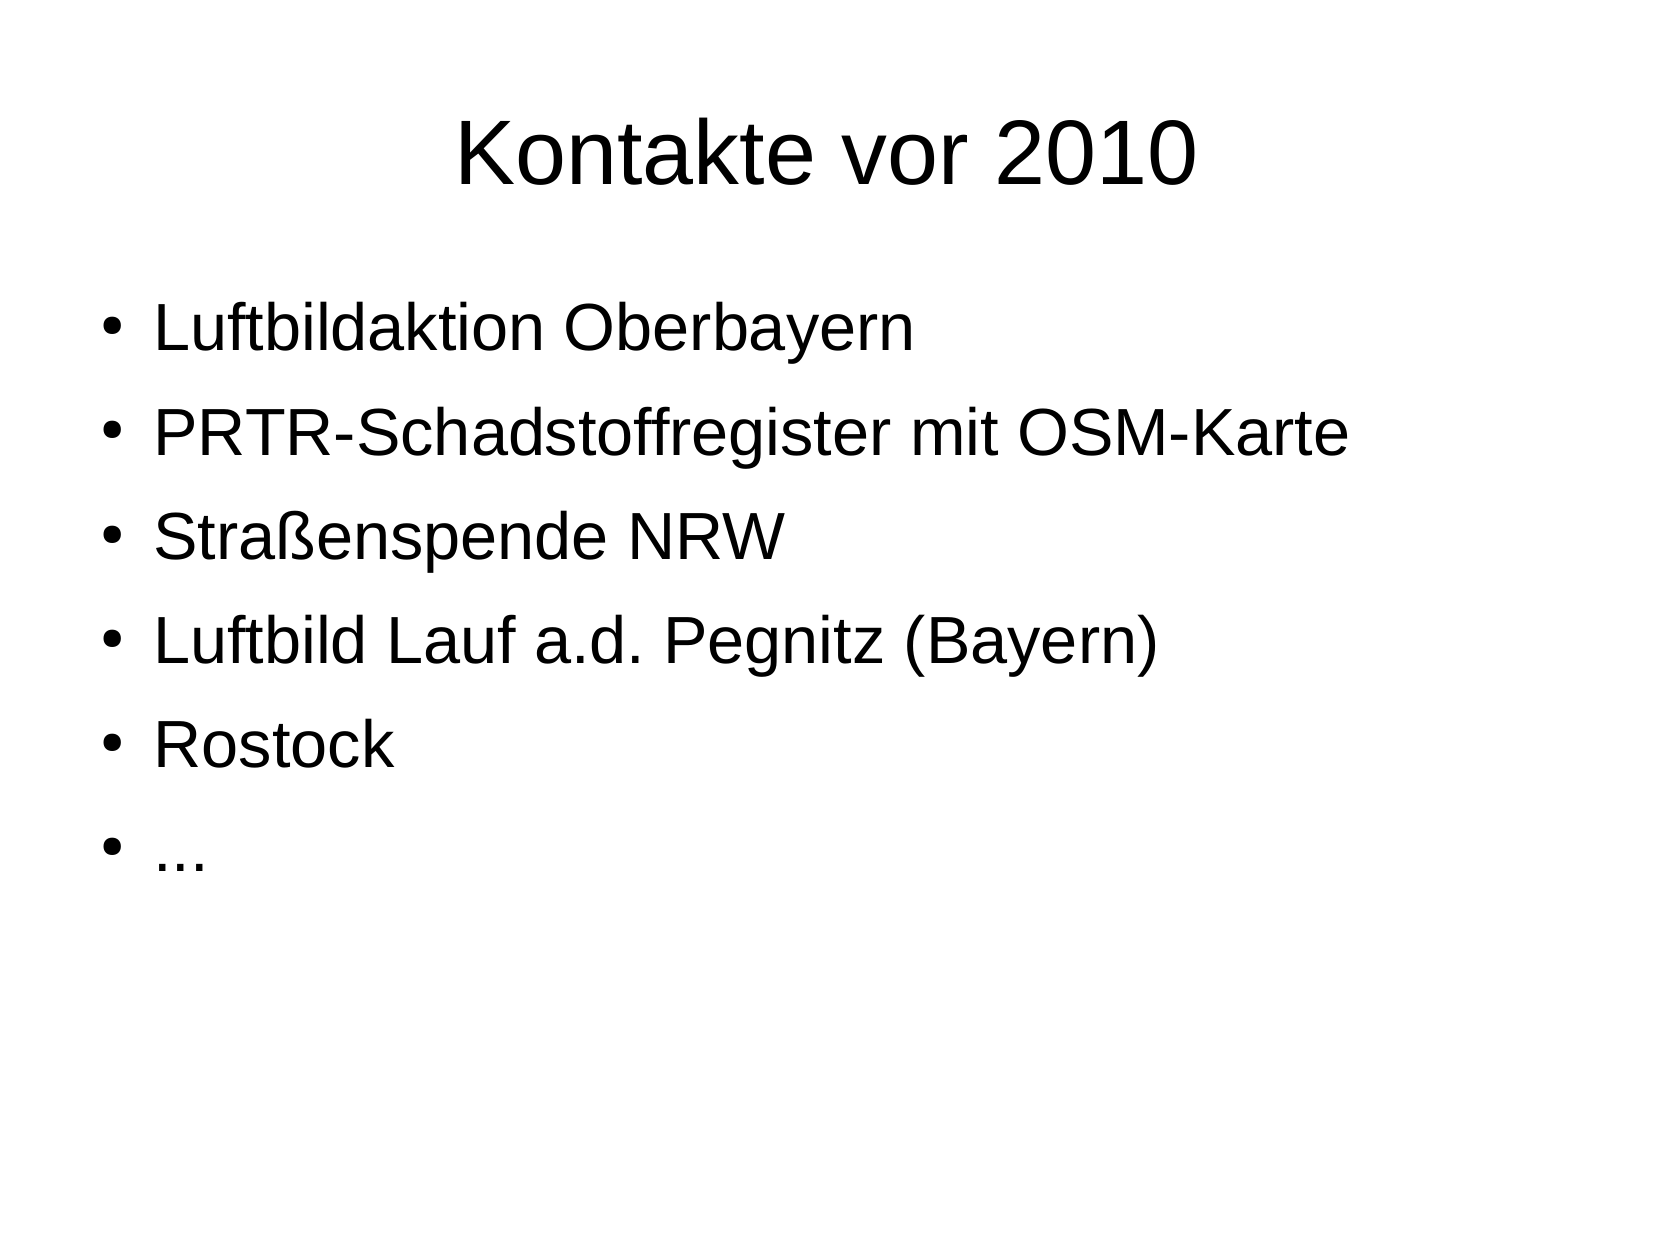

# Kontakte vor 2010
Luftbildaktion Oberbayern
PRTR-Schadstoffregister mit OSM-Karte
Straßenspende NRW
Luftbild Lauf a.d. Pegnitz (Bayern)
Rostock
...